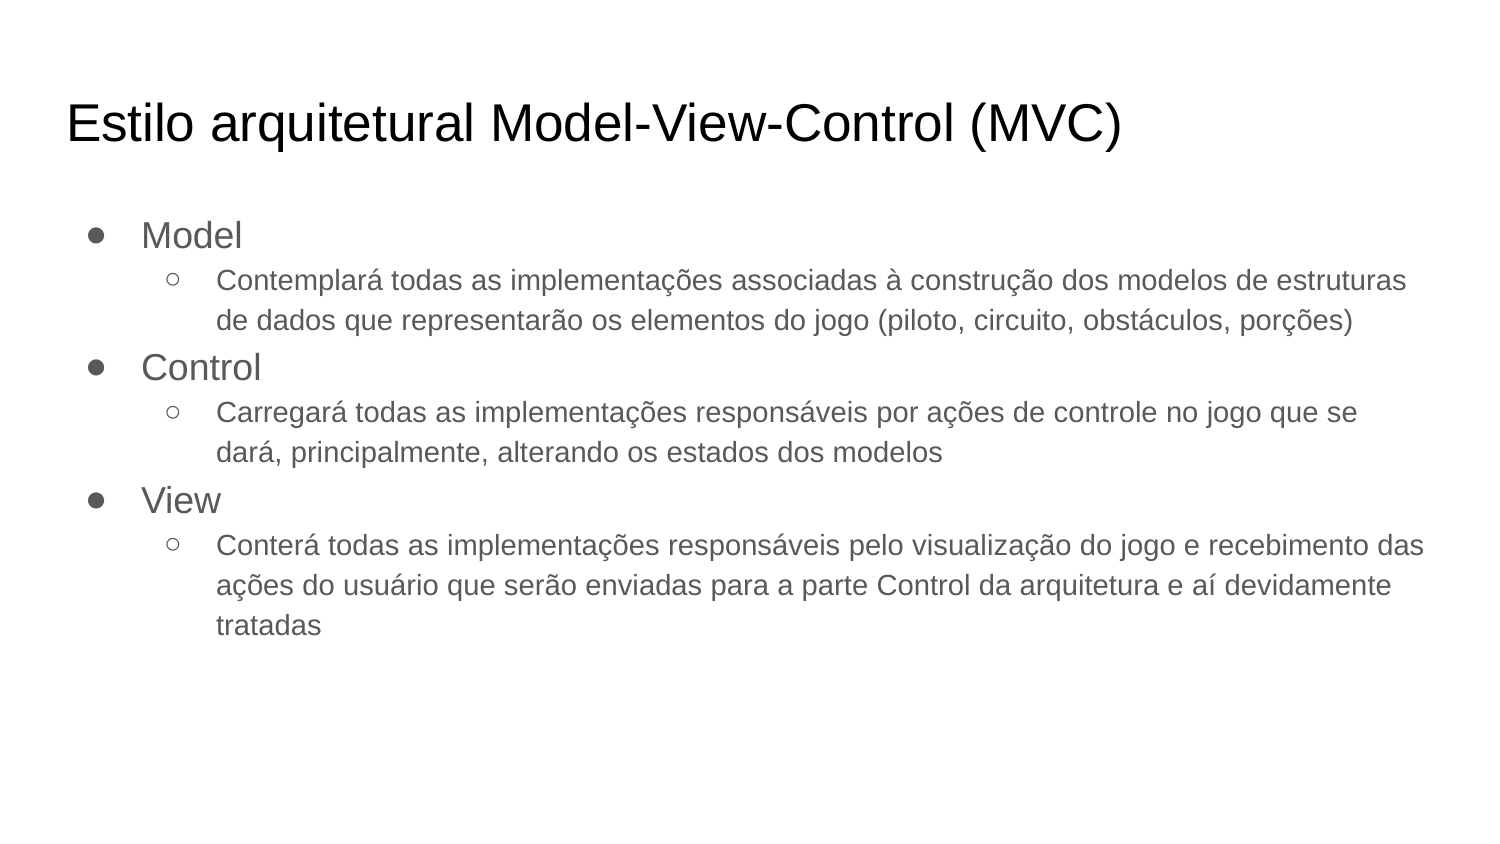

# Estilo arquitetural Model-View-Control (MVC)
Model
Contemplará todas as implementações associadas à construção dos modelos de estruturas de dados que representarão os elementos do jogo (piloto, circuito, obstáculos, porções)
Control
Carregará todas as implementações responsáveis por ações de controle no jogo que se dará, principalmente, alterando os estados dos modelos
View
Conterá todas as implementações responsáveis pelo visualização do jogo e recebimento das ações do usuário que serão enviadas para a parte Control da arquitetura e aí devidamente tratadas